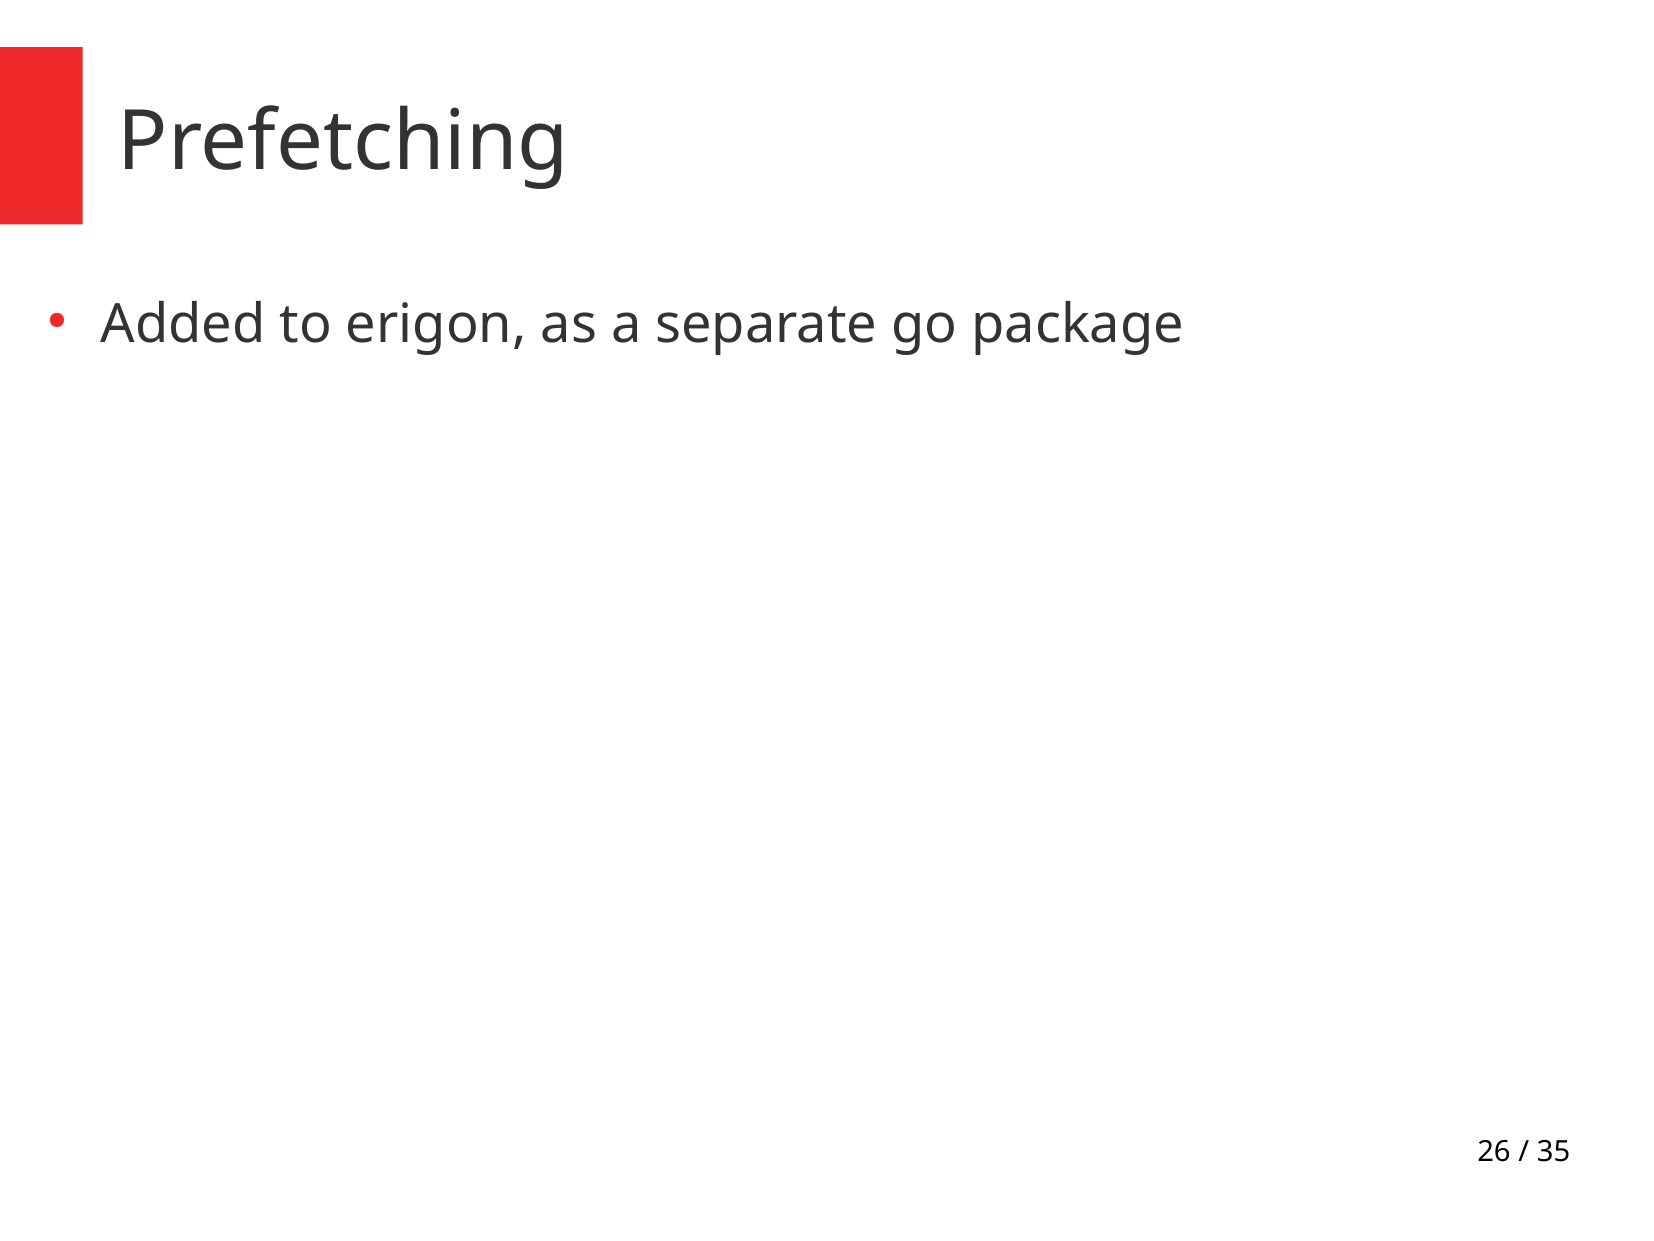

# Prefetching
Added to erigon, as a separate go package
26